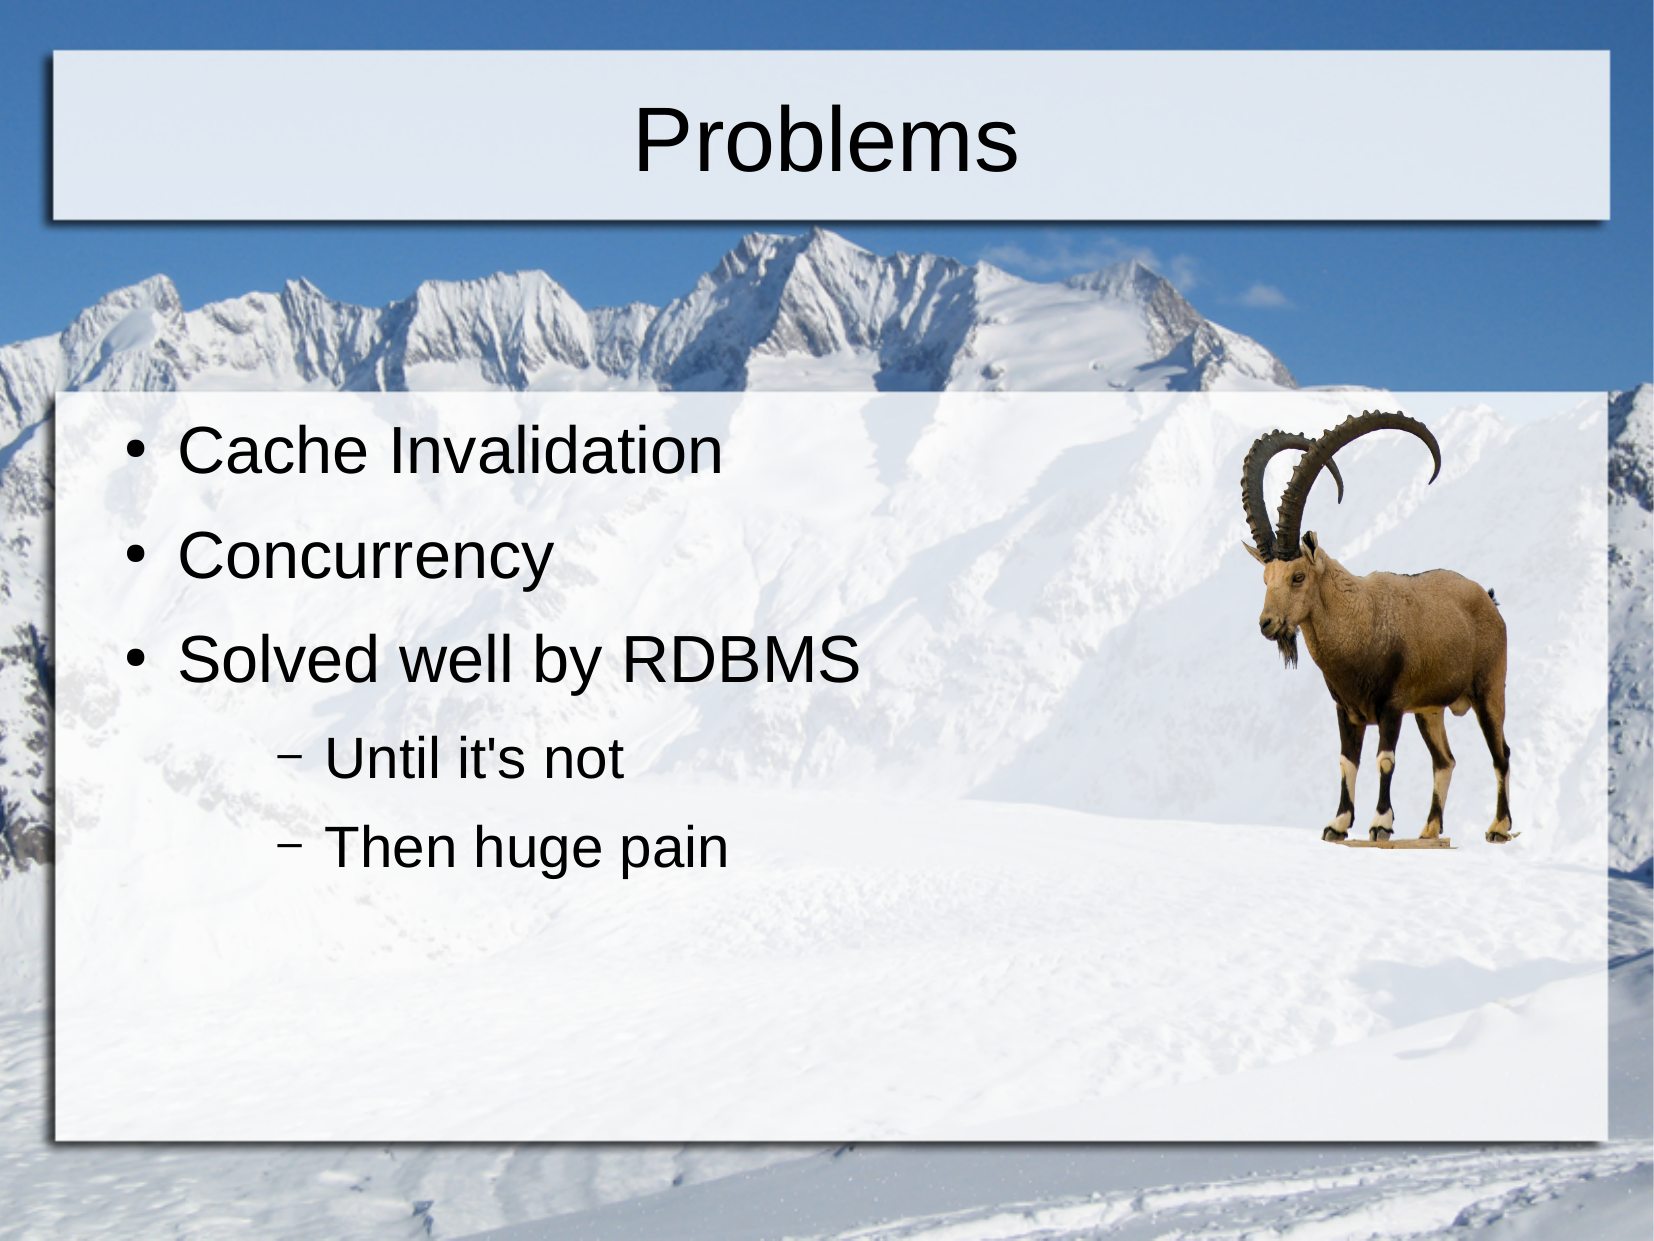

# Problems
Cache Invalidation
Concurrency
Solved well by RDBMS
Until it's not
Then huge pain